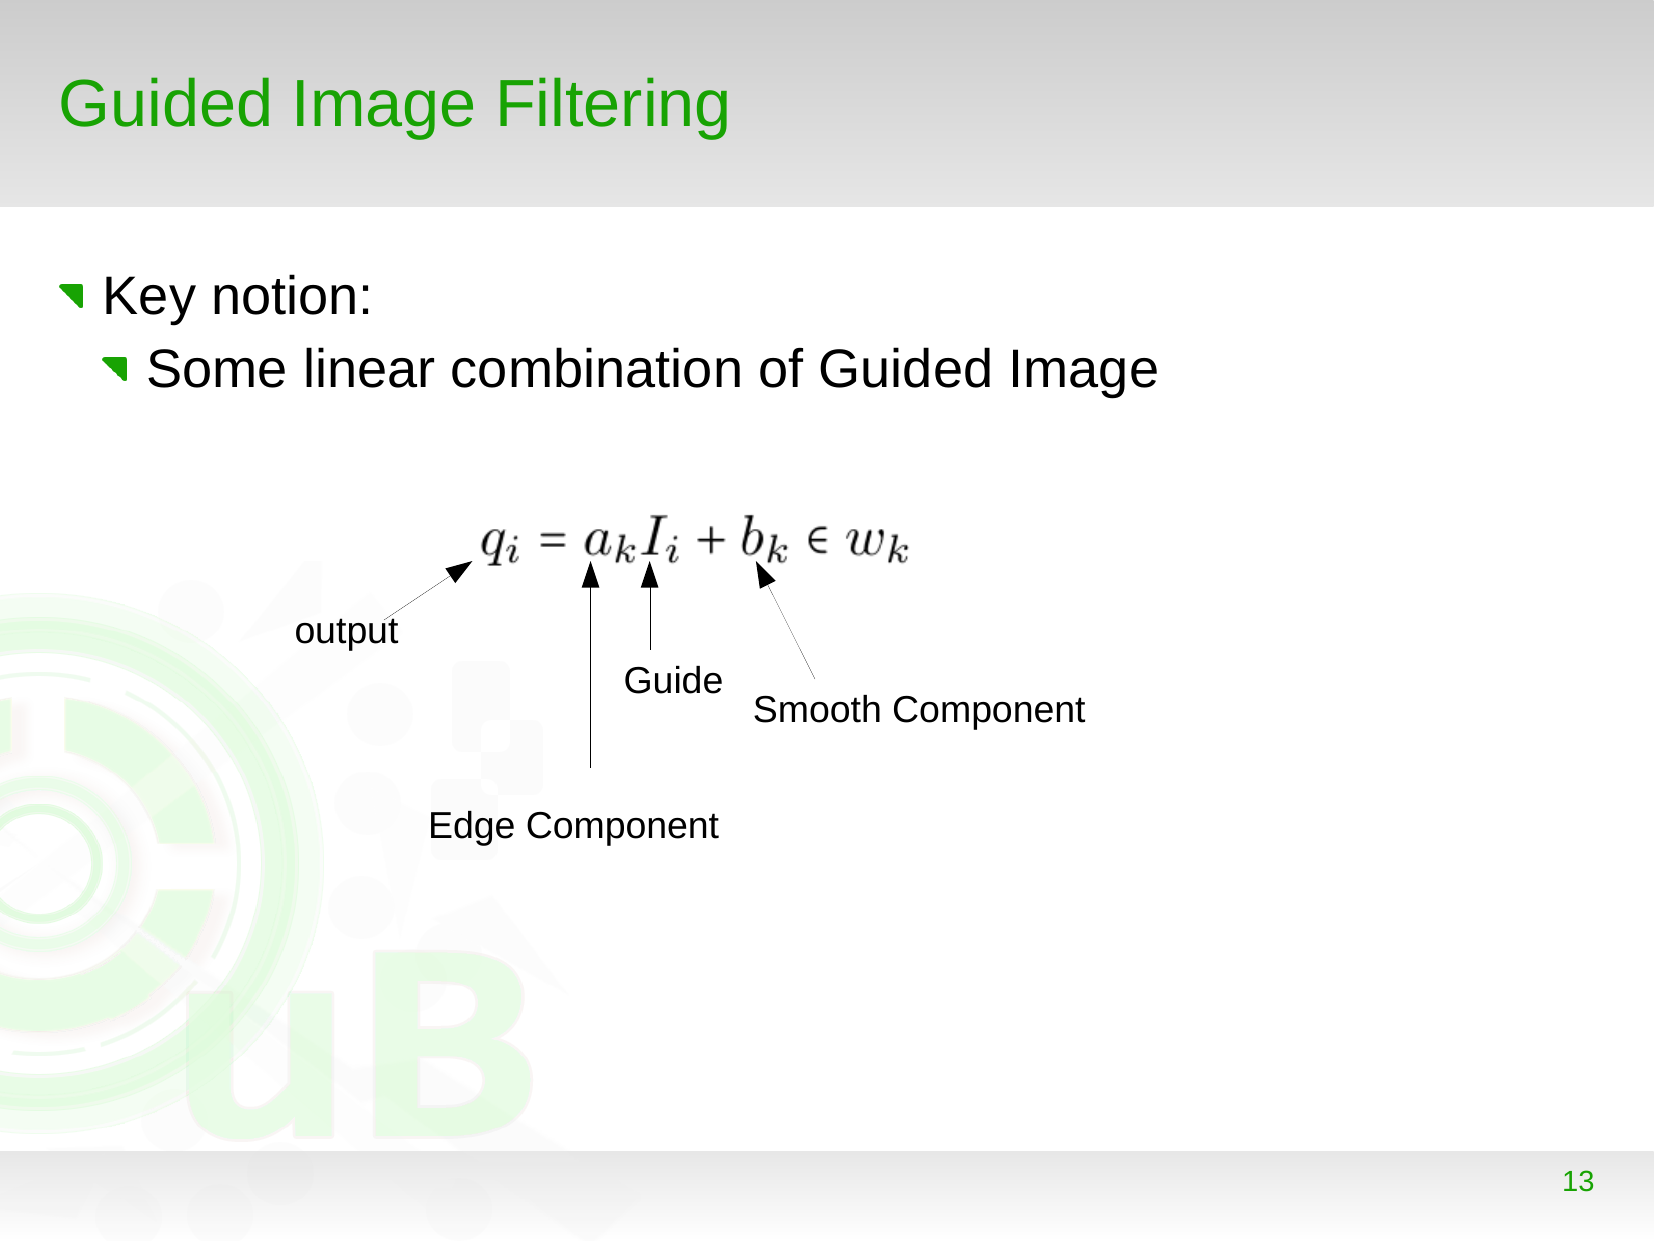

# Guided Image Filtering
Key notion:
Some linear combination of Guided Image
output
Guide
Smooth Component
Edge Component
13